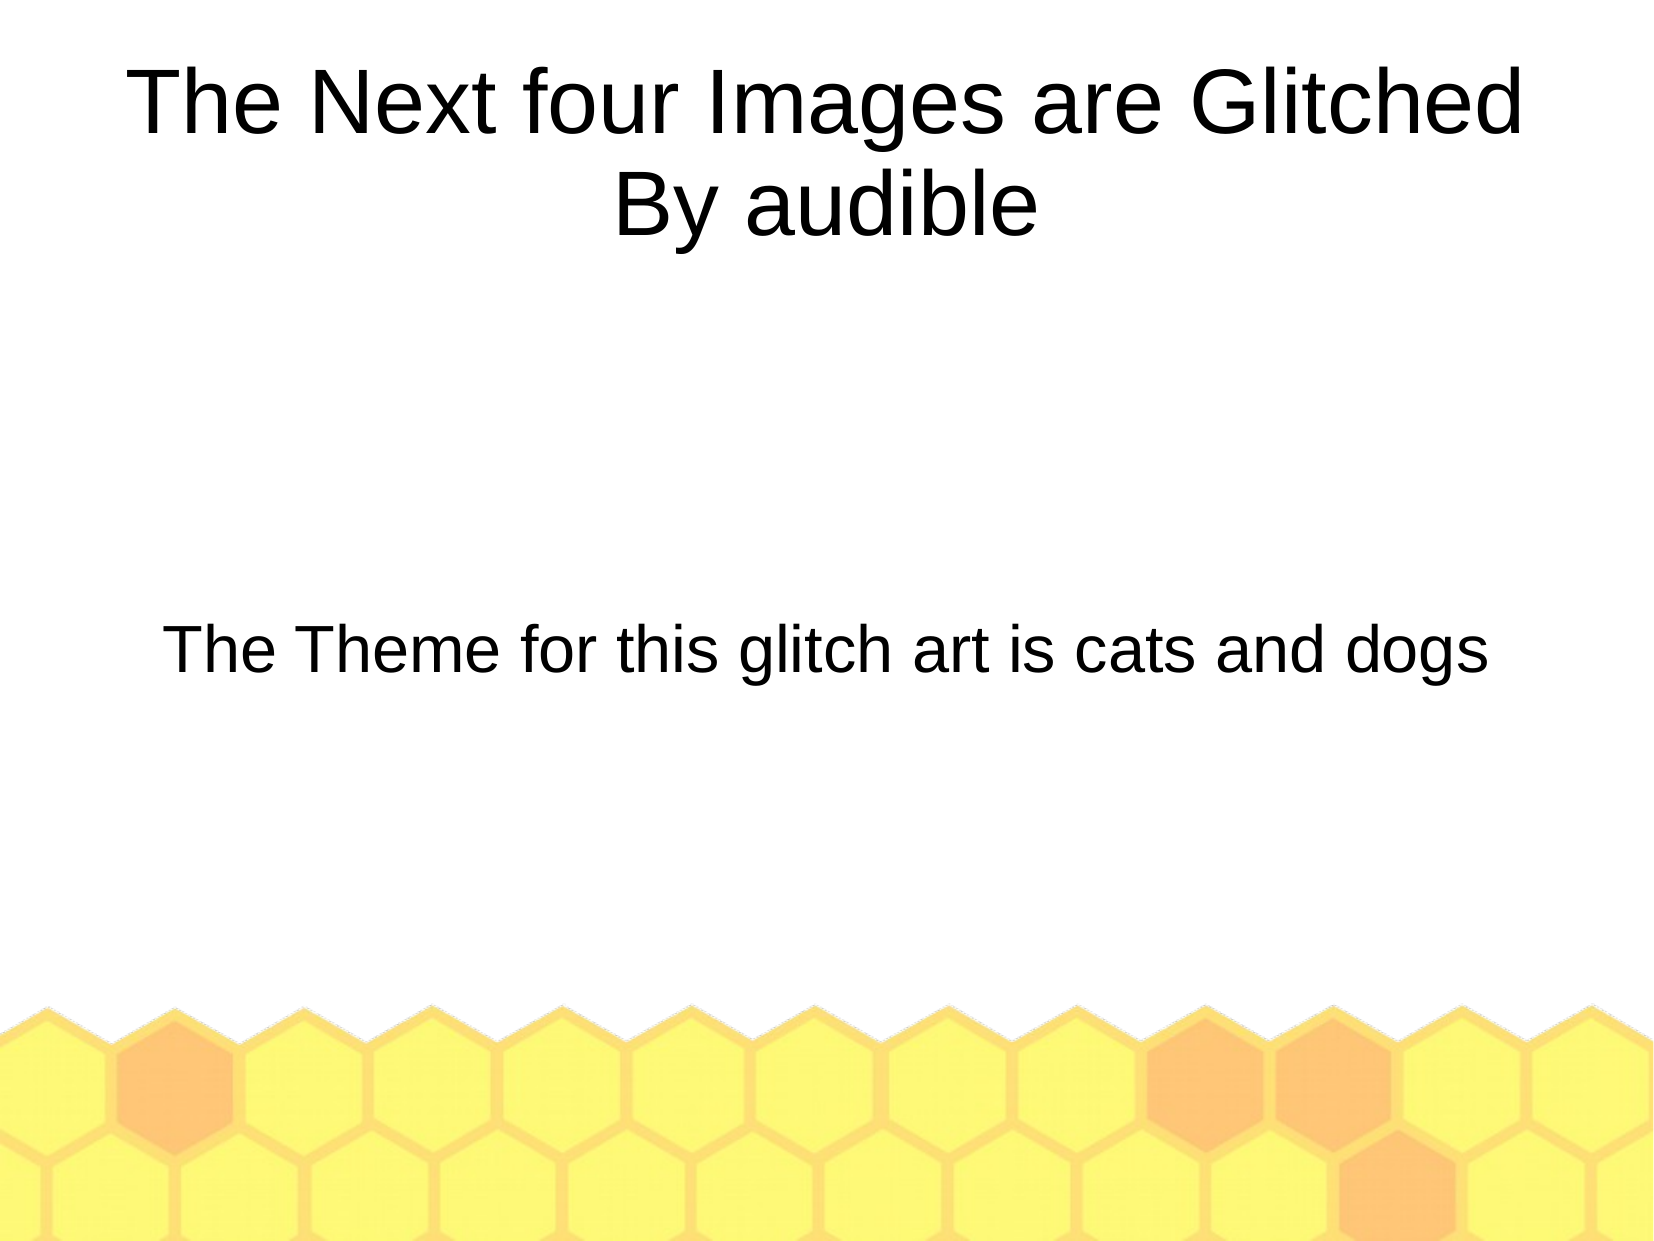

# The Next four Images are Glitched By audible
The Theme for this glitch art is cats and dogs